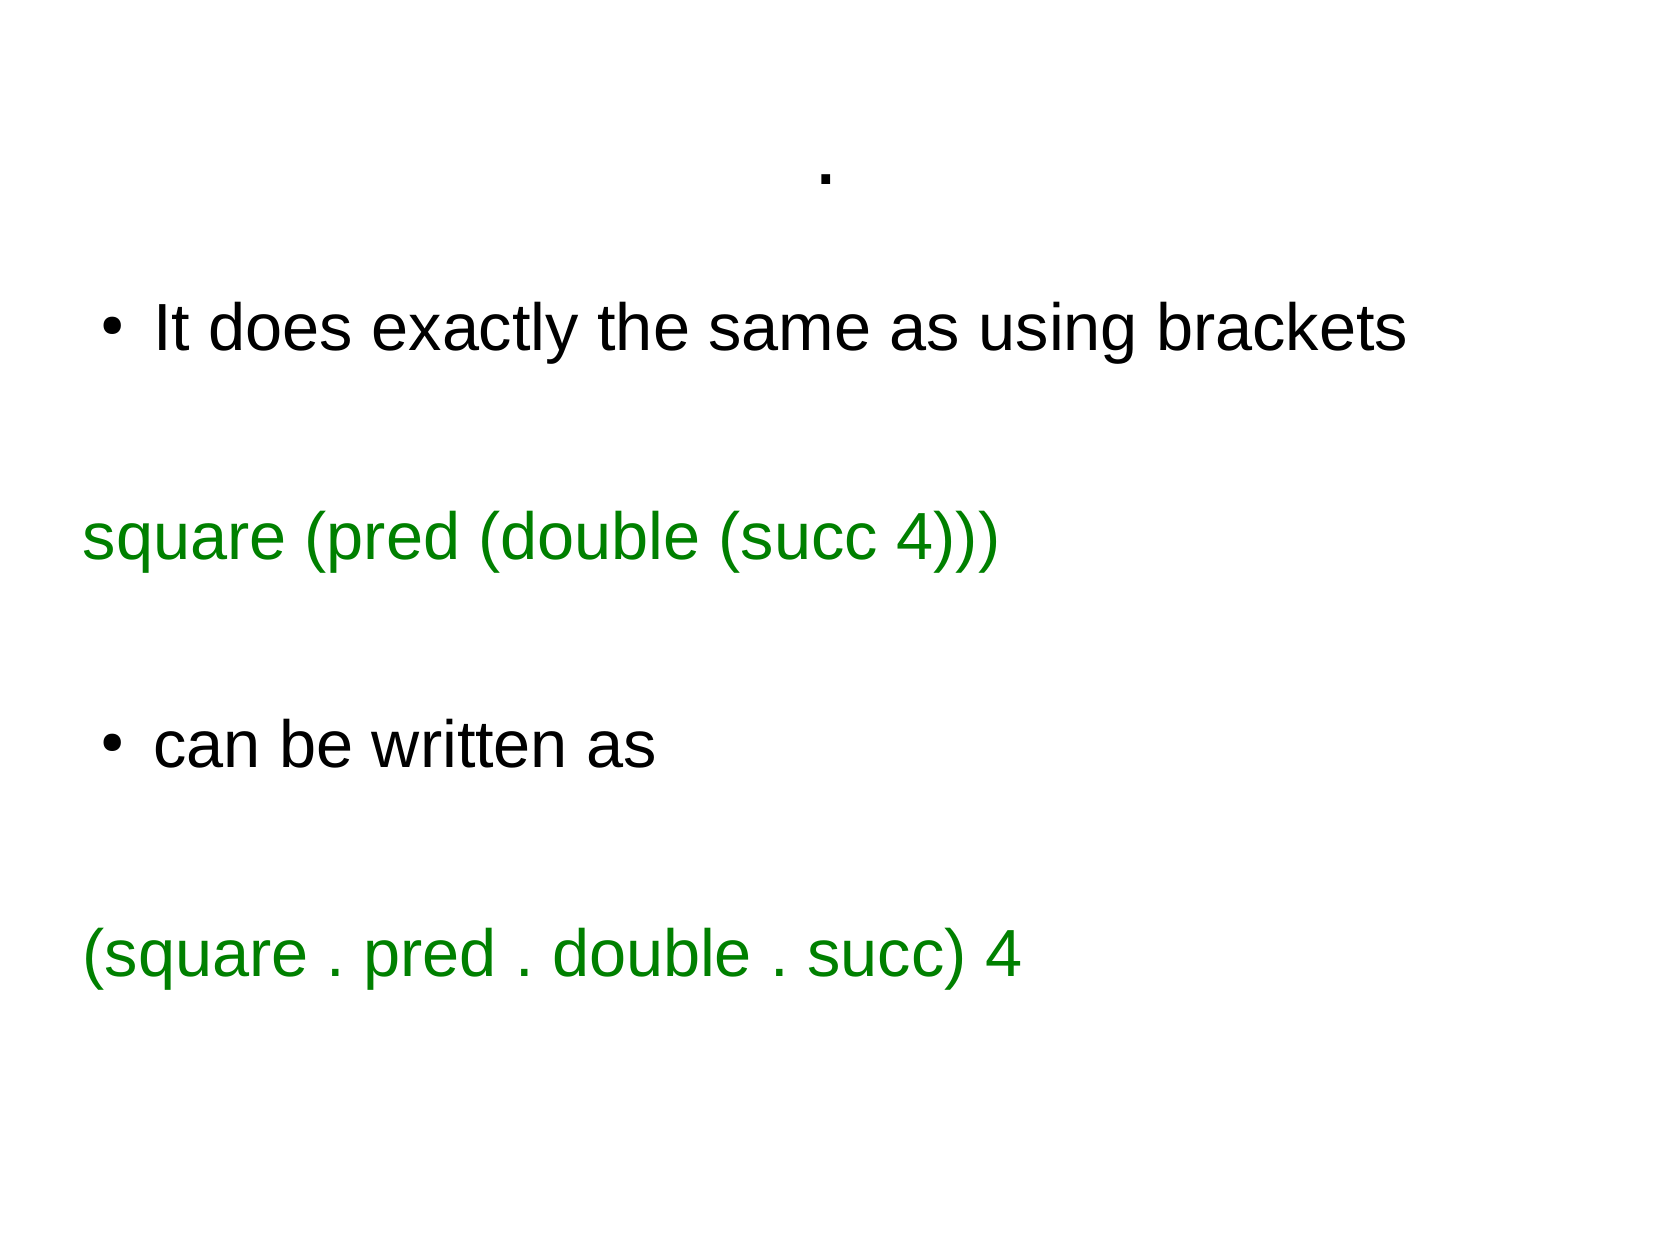

# .
It does exactly the same as using brackets
square (pred (double (succ 4)))
can be written as
(square . pred . double . succ) 4